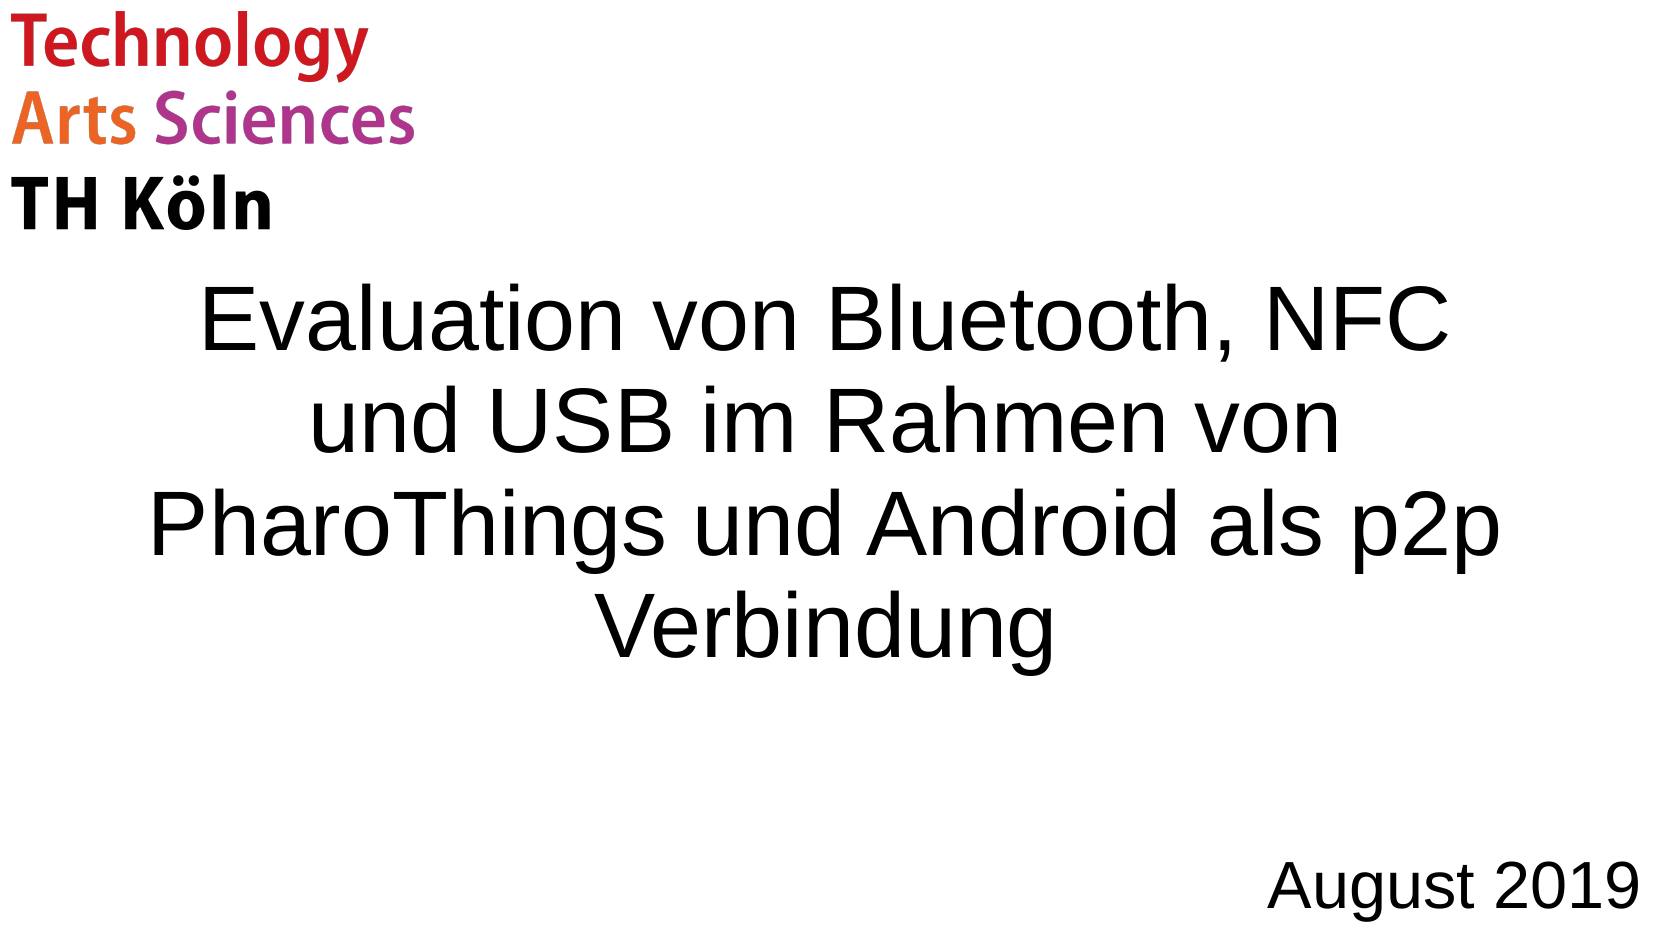

Evaluation von Bluetooth, NFC
und USB im Rahmen von
PharoThings und Android als p2p
Verbindung
# August 2019